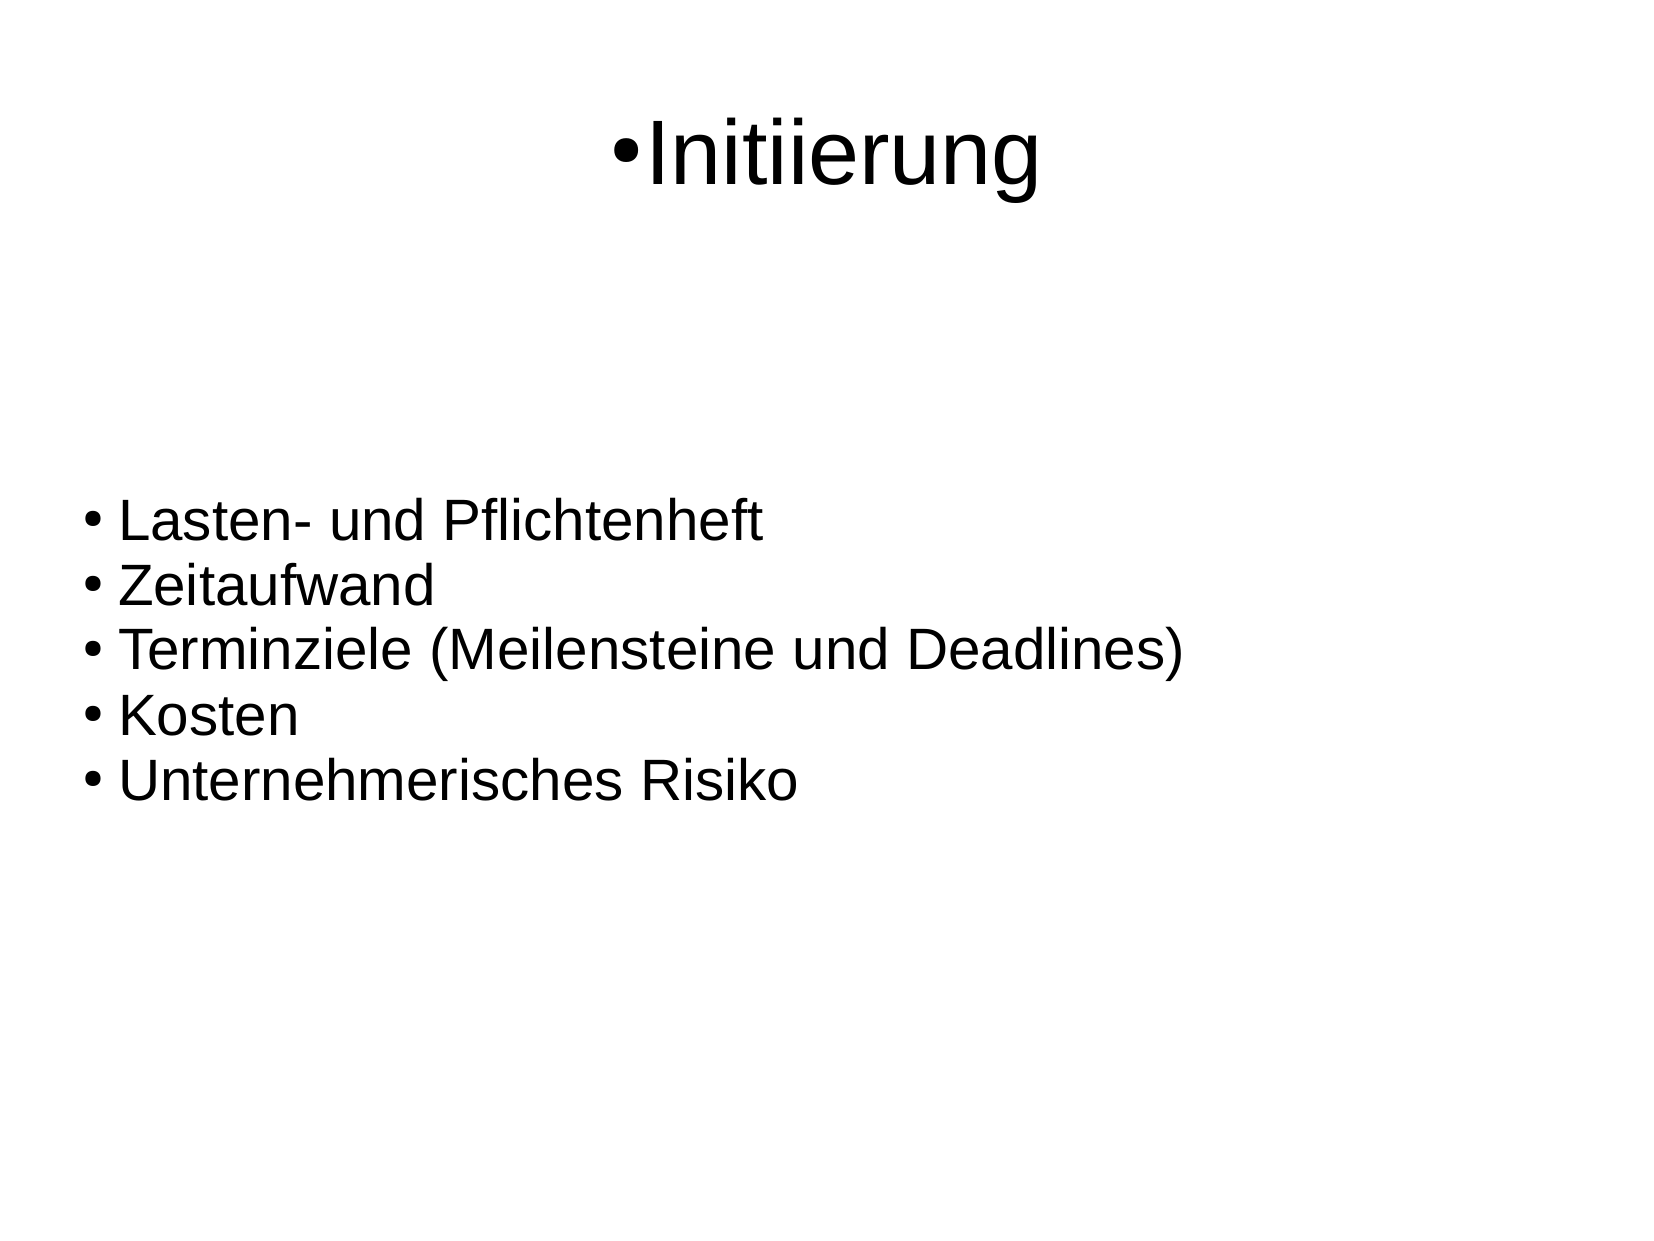

# Initiierung
Lasten- und Pflichtenheft
Zeitaufwand
Terminziele (Meilensteine und Deadlines)
Kosten
Unternehmerisches Risiko